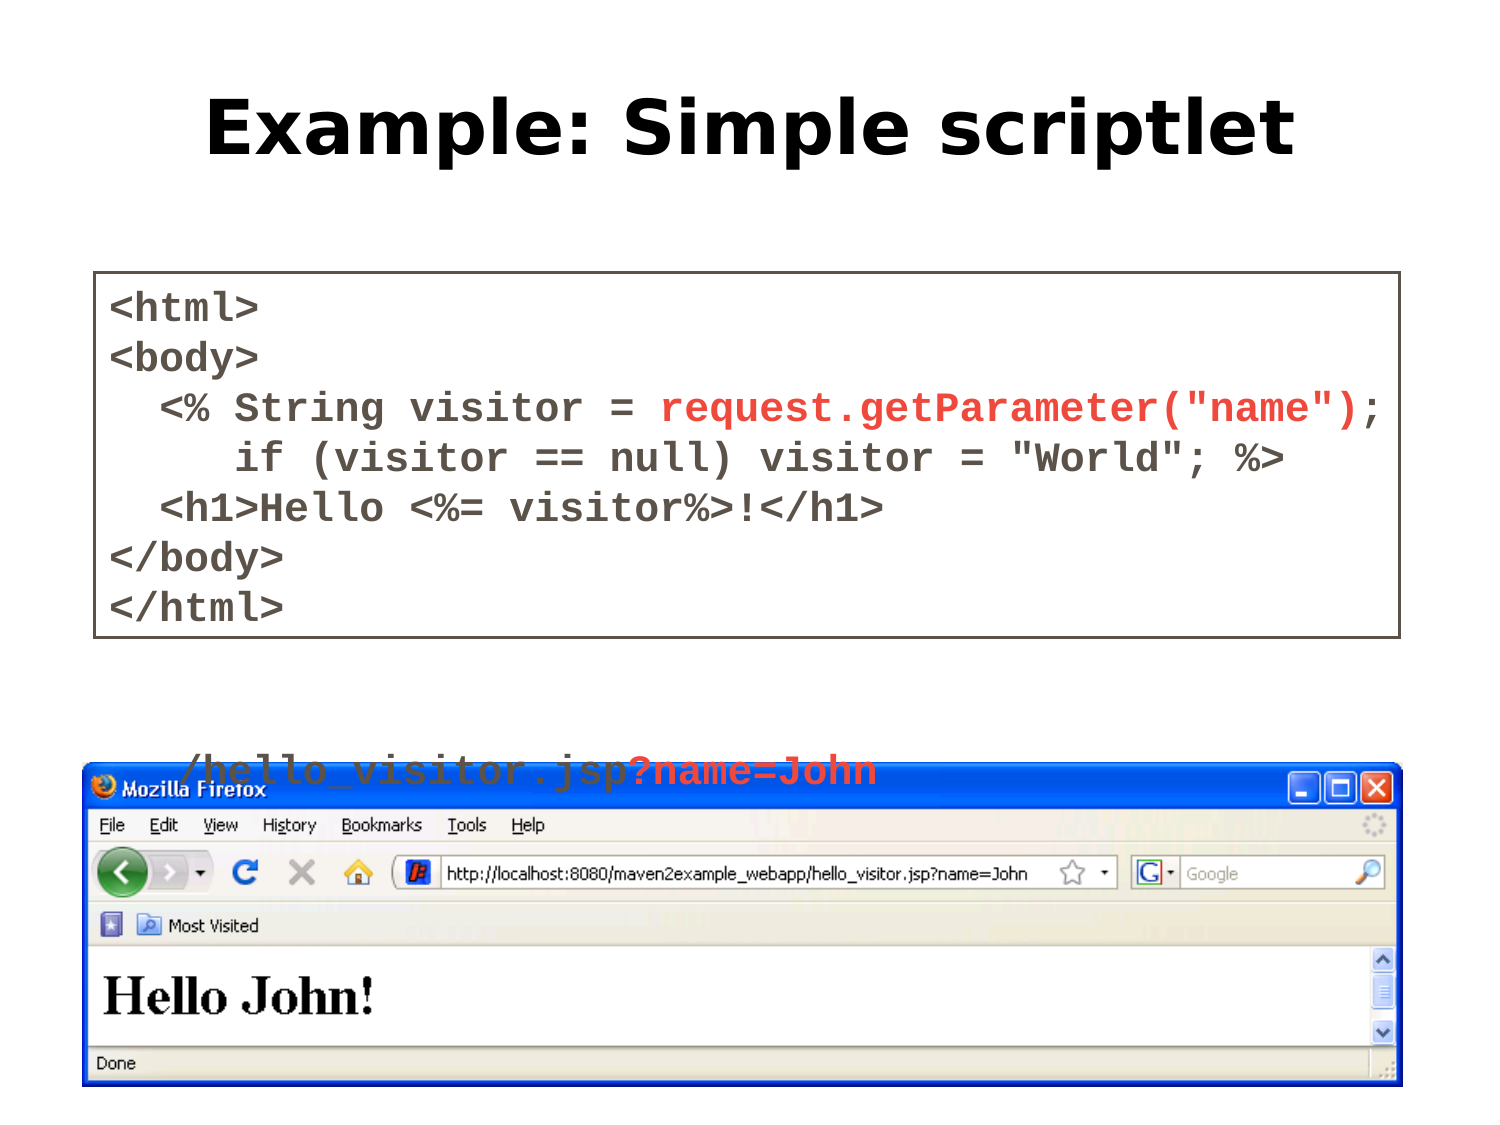

# Example: Simple scriptlet
<html>
<body>
 <% String visitor = request.getParameter("name");
 if (visitor == null) visitor = "World"; %>
 <h1>Hello <%= visitor%>!</h1>
</body>
</html>
/hello_visitor.jsp?name=John